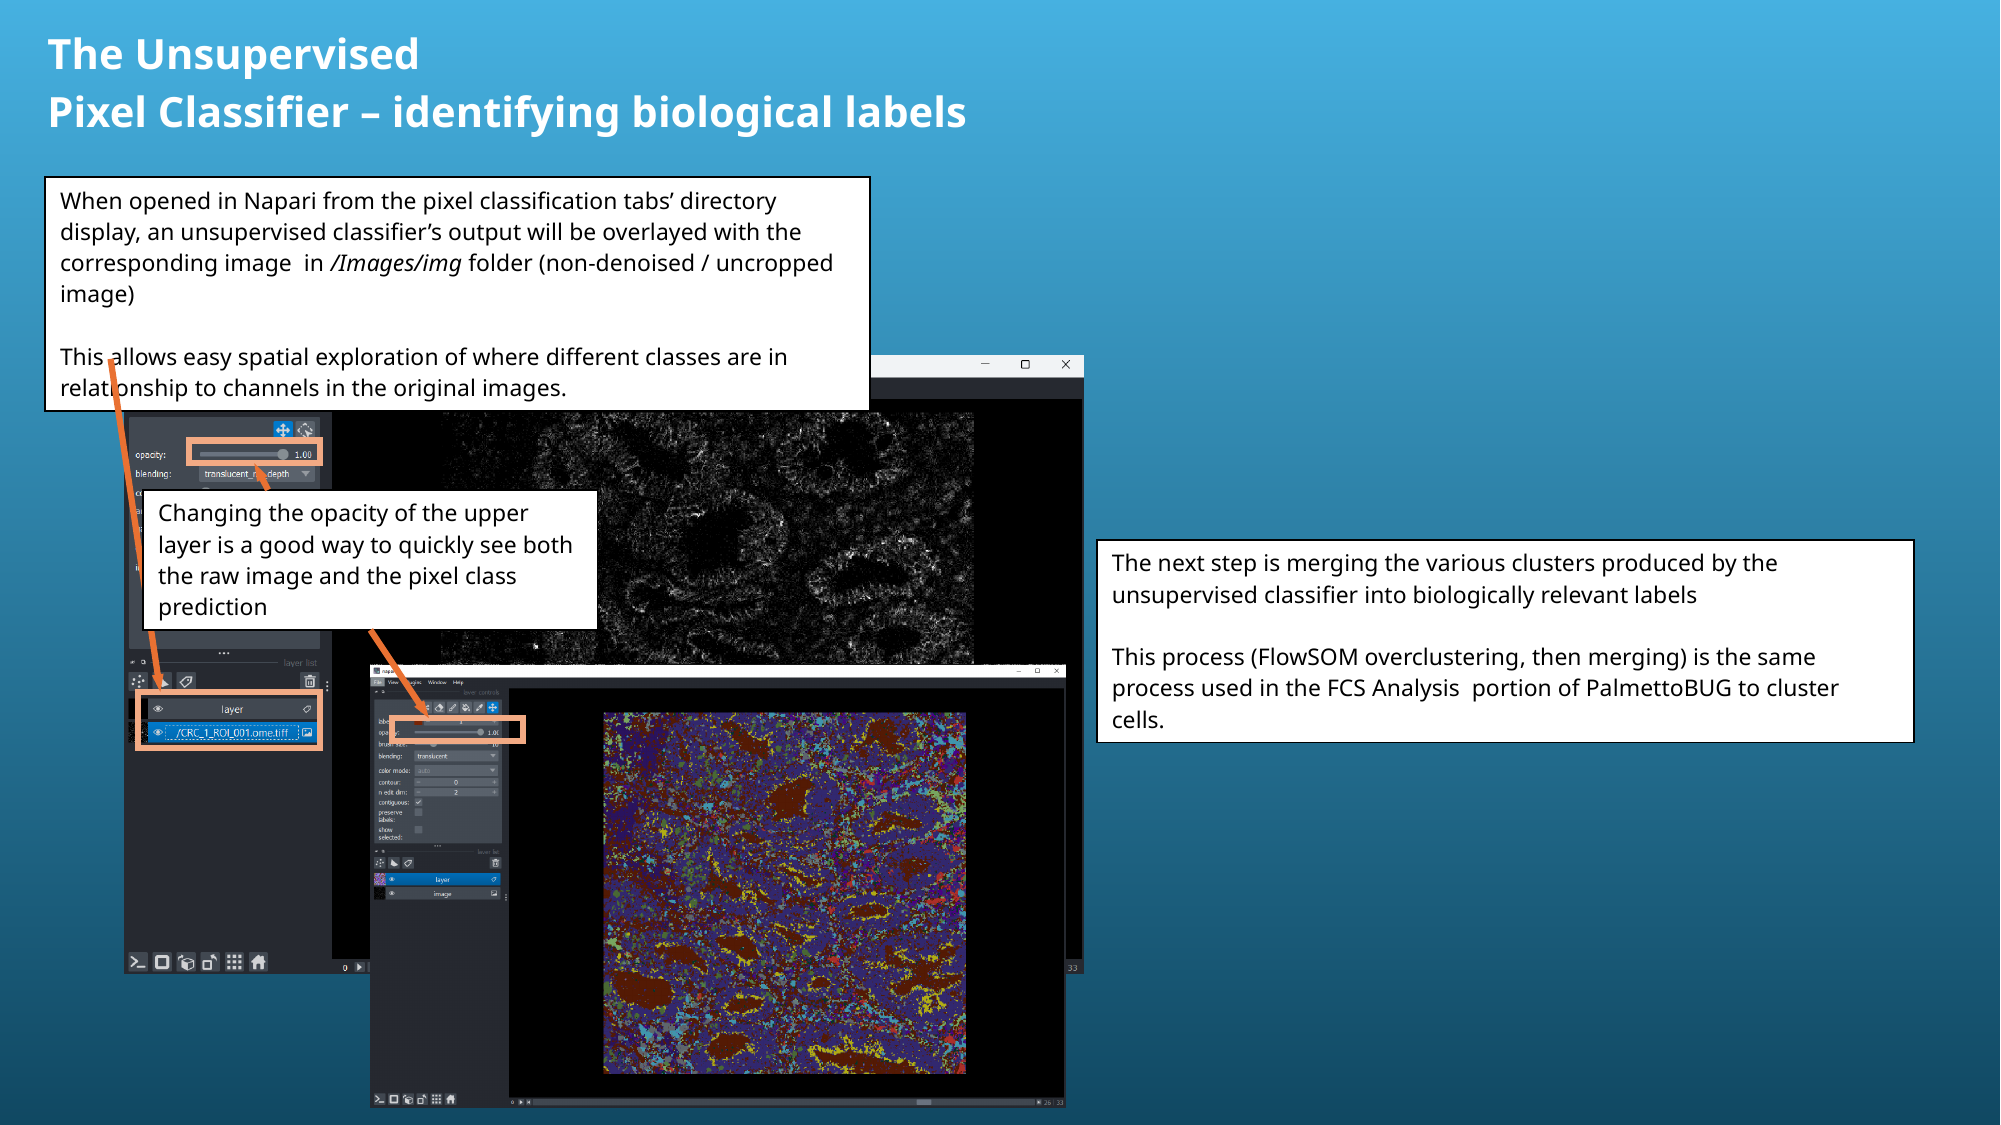

The Unsupervised
Pixel Classifier – identifying biological labels
When opened in Napari from the pixel classification tabs’ directory display, an unsupervised classifier’s output will be overlayed with the corresponding image in /Images/img folder (non-denoised / uncropped image)
This allows easy spatial exploration of where different classes are in relationship to channels in the original images.
Changing the opacity of the upper layer is a good way to quickly see both the raw image and the pixel class prediction
The next step is merging the various clusters produced by the unsupervised classifier into biologically relevant labels
This process (FlowSOM overclustering, then merging) is the same process used in the FCS Analysis portion of PalmettoBUG to cluster cells.